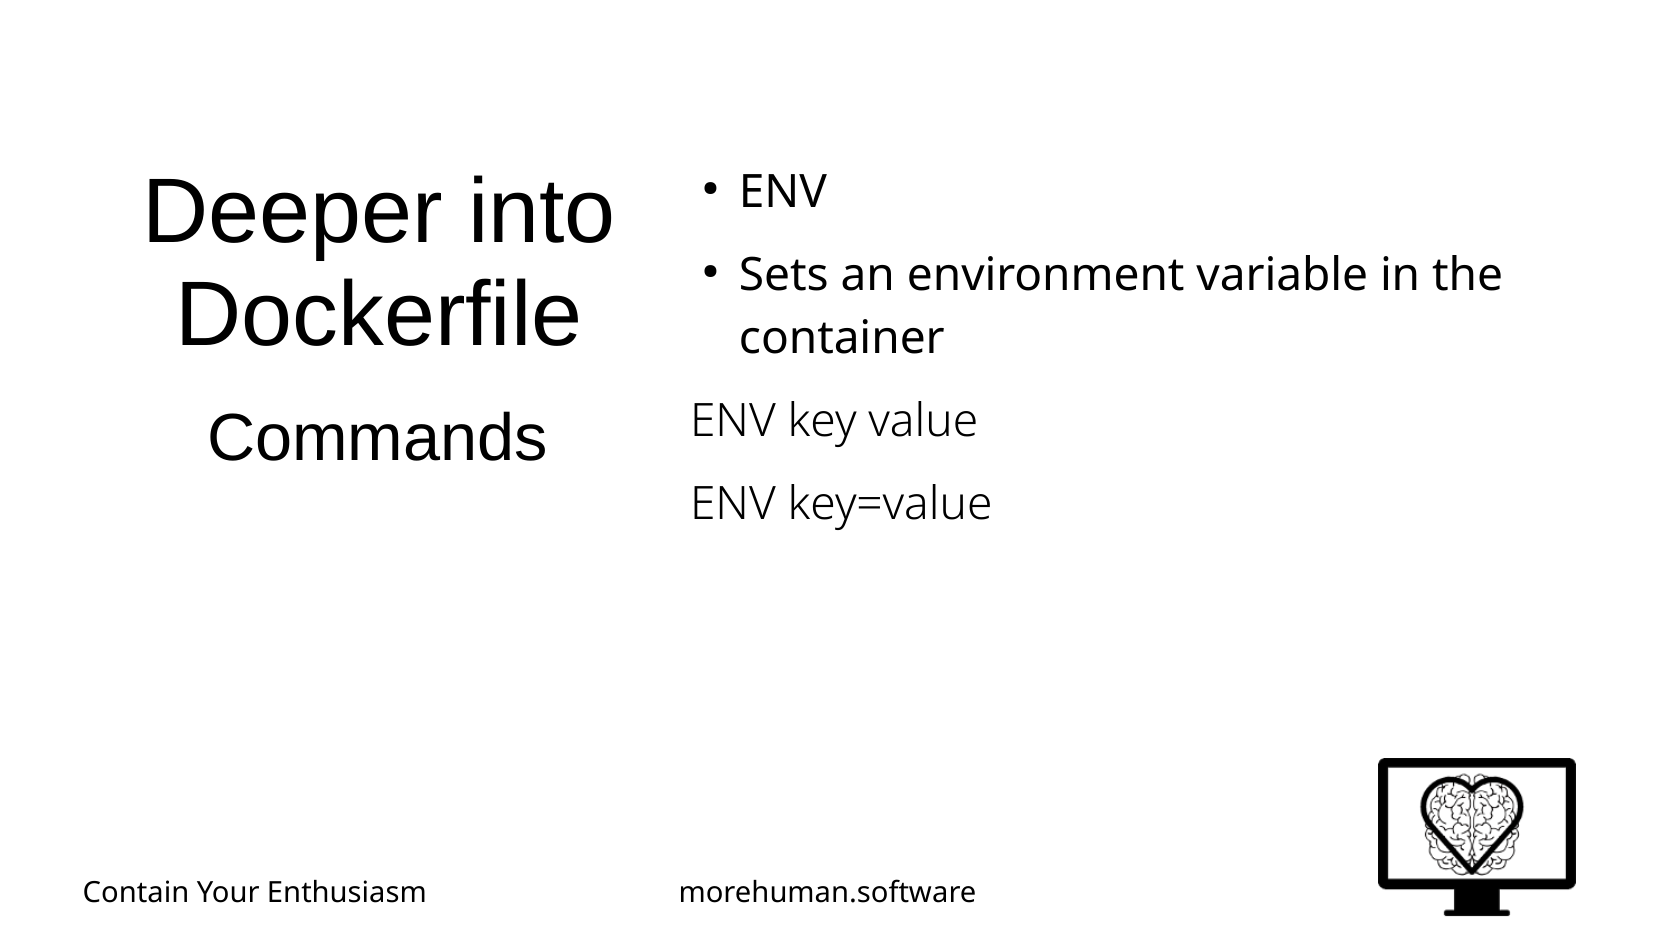

# Deeper into Dockerfile
ENV
Sets an environment variable in the container
ENV key value
ENV key=value
Commands